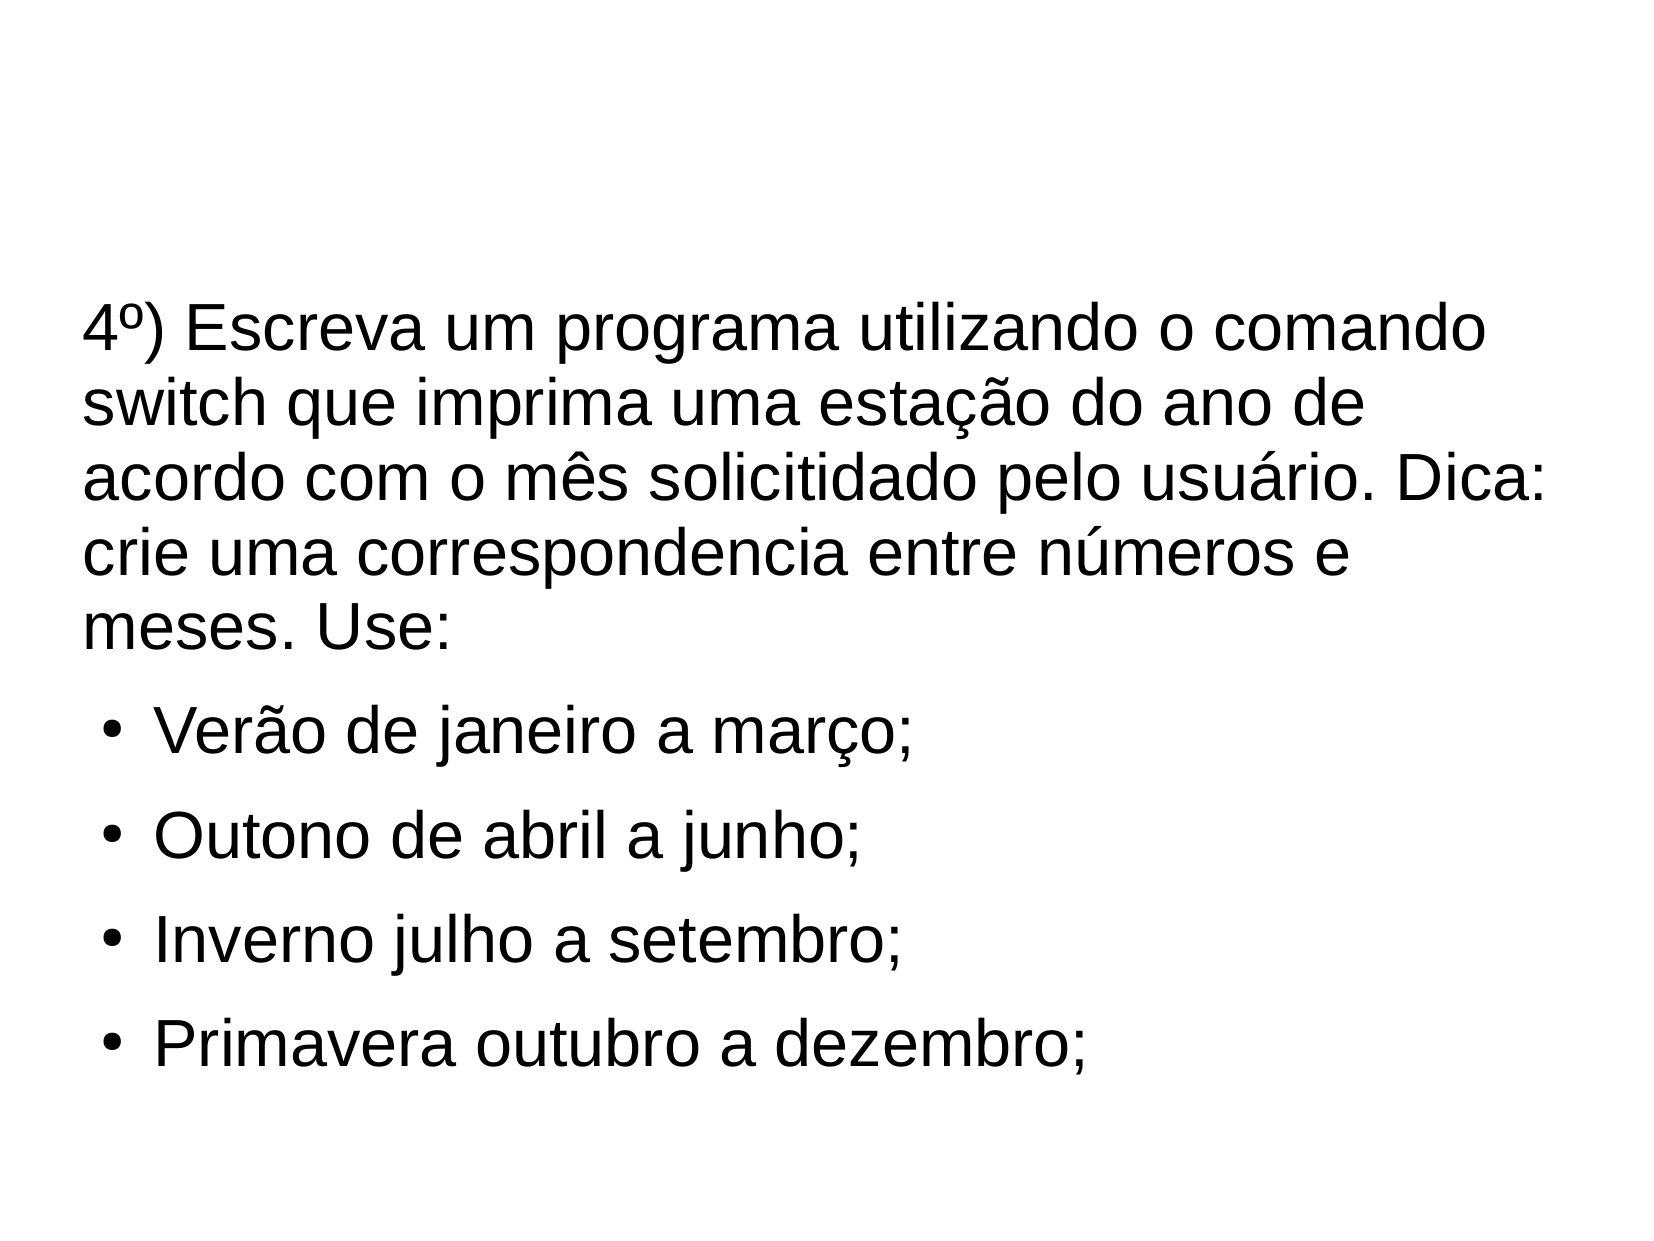

#
4º) Escreva um programa utilizando o comando switch que imprima uma estação do ano de acordo com o mês solicitidado pelo usuário. Dica: crie uma correspondencia entre números e meses. Use:
Verão de janeiro a março;
Outono de abril a junho;
Inverno julho a setembro;
Primavera outubro a dezembro;